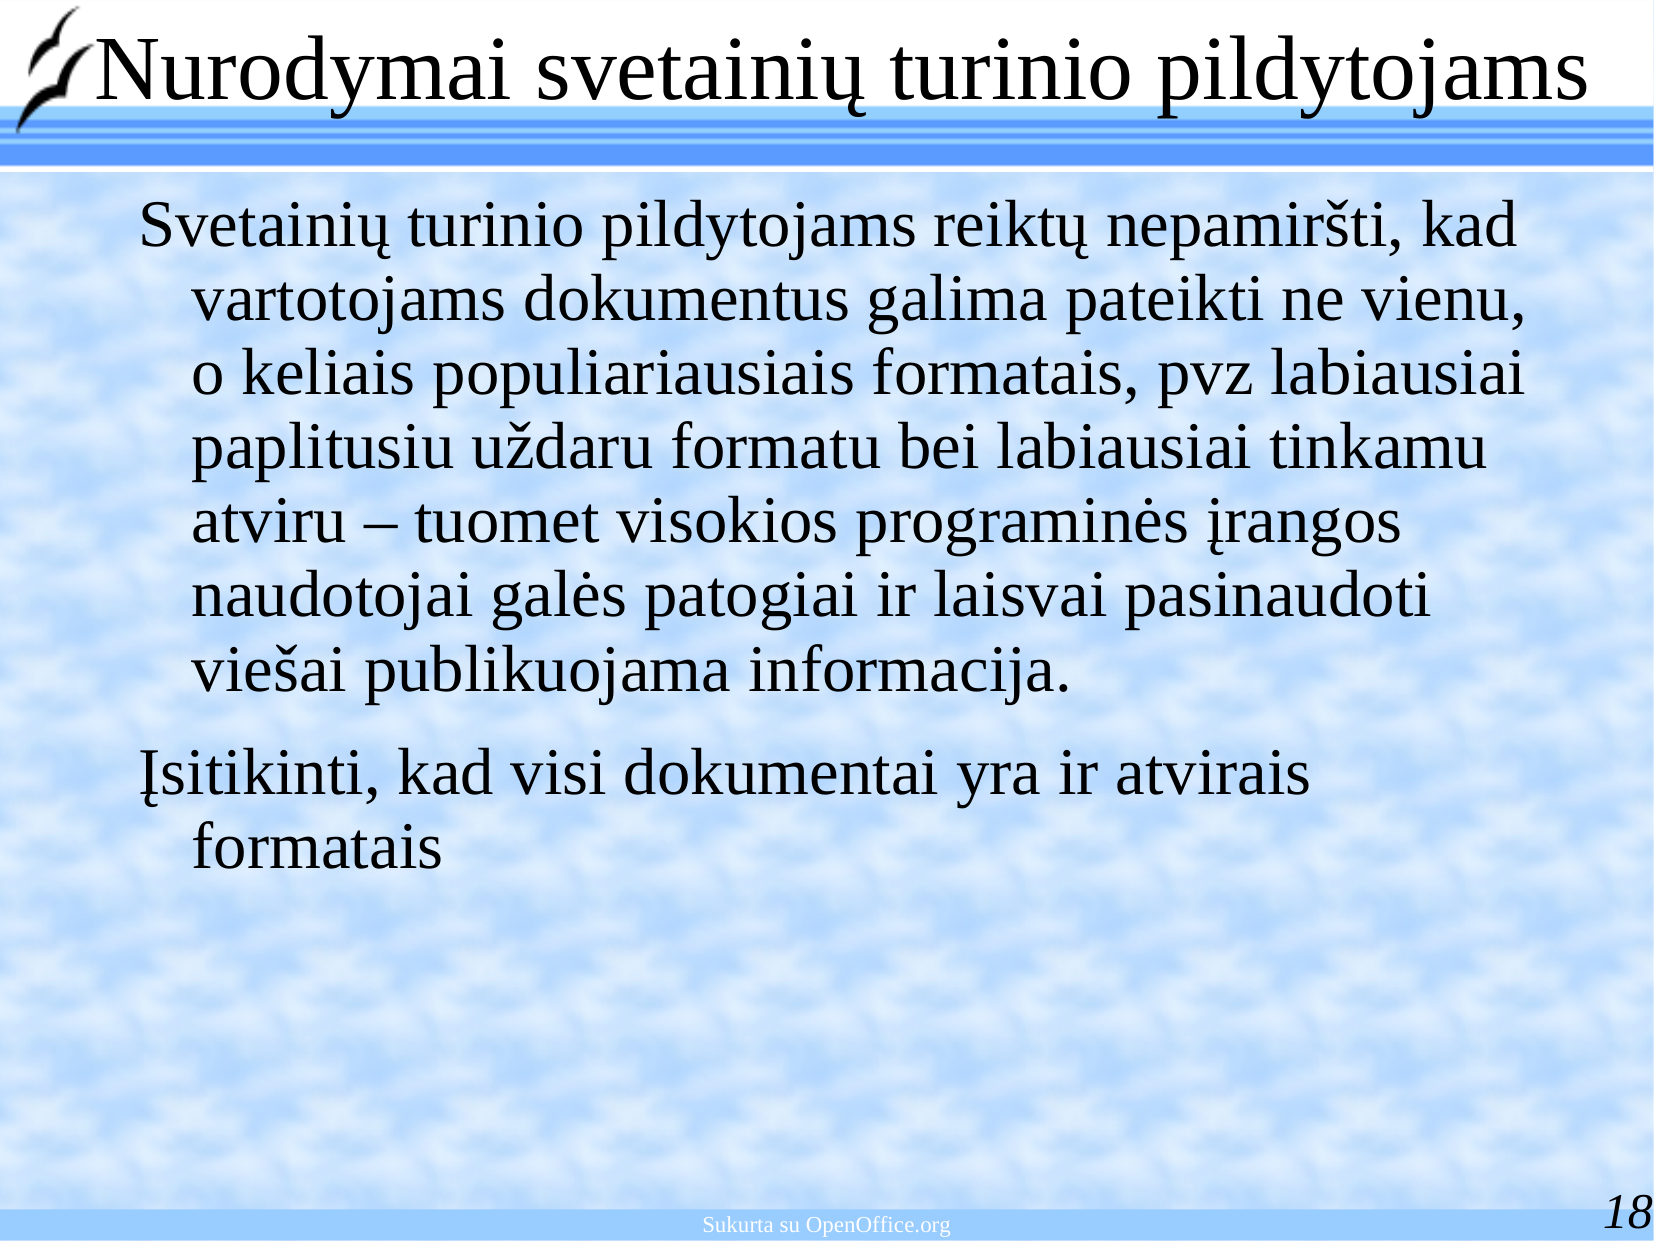

# Nurodymai svetainių turinio pildytojams
Svetainių turinio pildytojams reiktų nepamiršti, kad vartotojams dokumentus galima pateikti ne vienu, o keliais populiariausiais formatais, pvz labiausiai paplitusiu uždaru formatu bei labiausiai tinkamu atviru – tuomet visokios programinės įrangos naudotojai galės patogiai ir laisvai pasinaudoti viešai publikuojama informacija.
Įsitikinti, kad visi dokumentai yra ir atvirais formatais